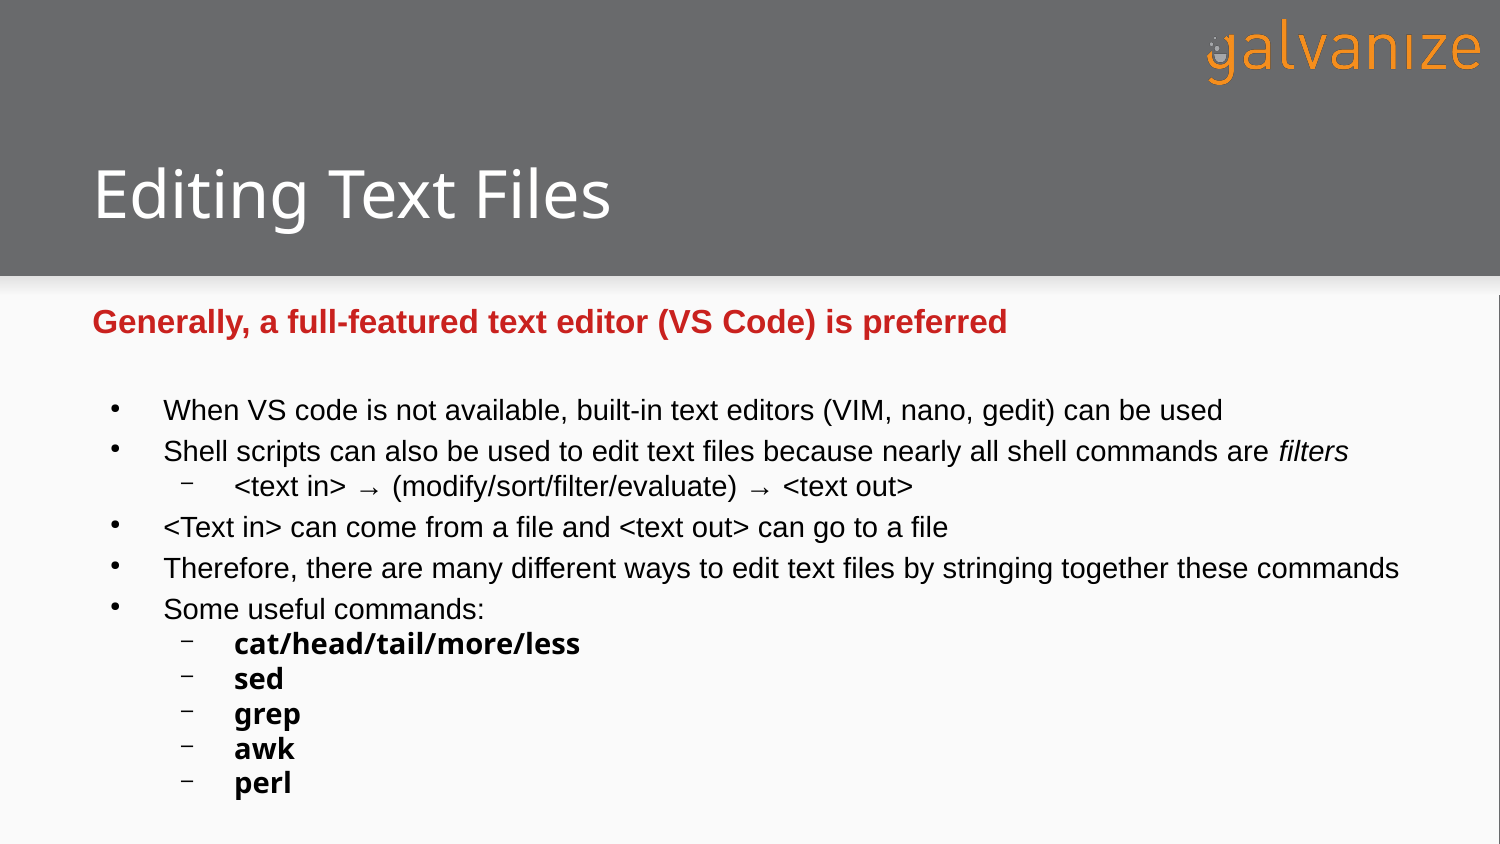

# Editing Text Files
Generally, a full-featured text editor (VS Code) is preferred
When VS code is not available, built-in text editors (VIM, nano, gedit) can be used
Shell scripts can also be used to edit text files because nearly all shell commands are filters
<text in> → (modify/sort/filter/evaluate) → <text out>
<Text in> can come from a file and <text out> can go to a file
Therefore, there are many different ways to edit text files by stringing together these commands
Some useful commands:
cat/head/tail/more/less
sed
grep
awk
perl